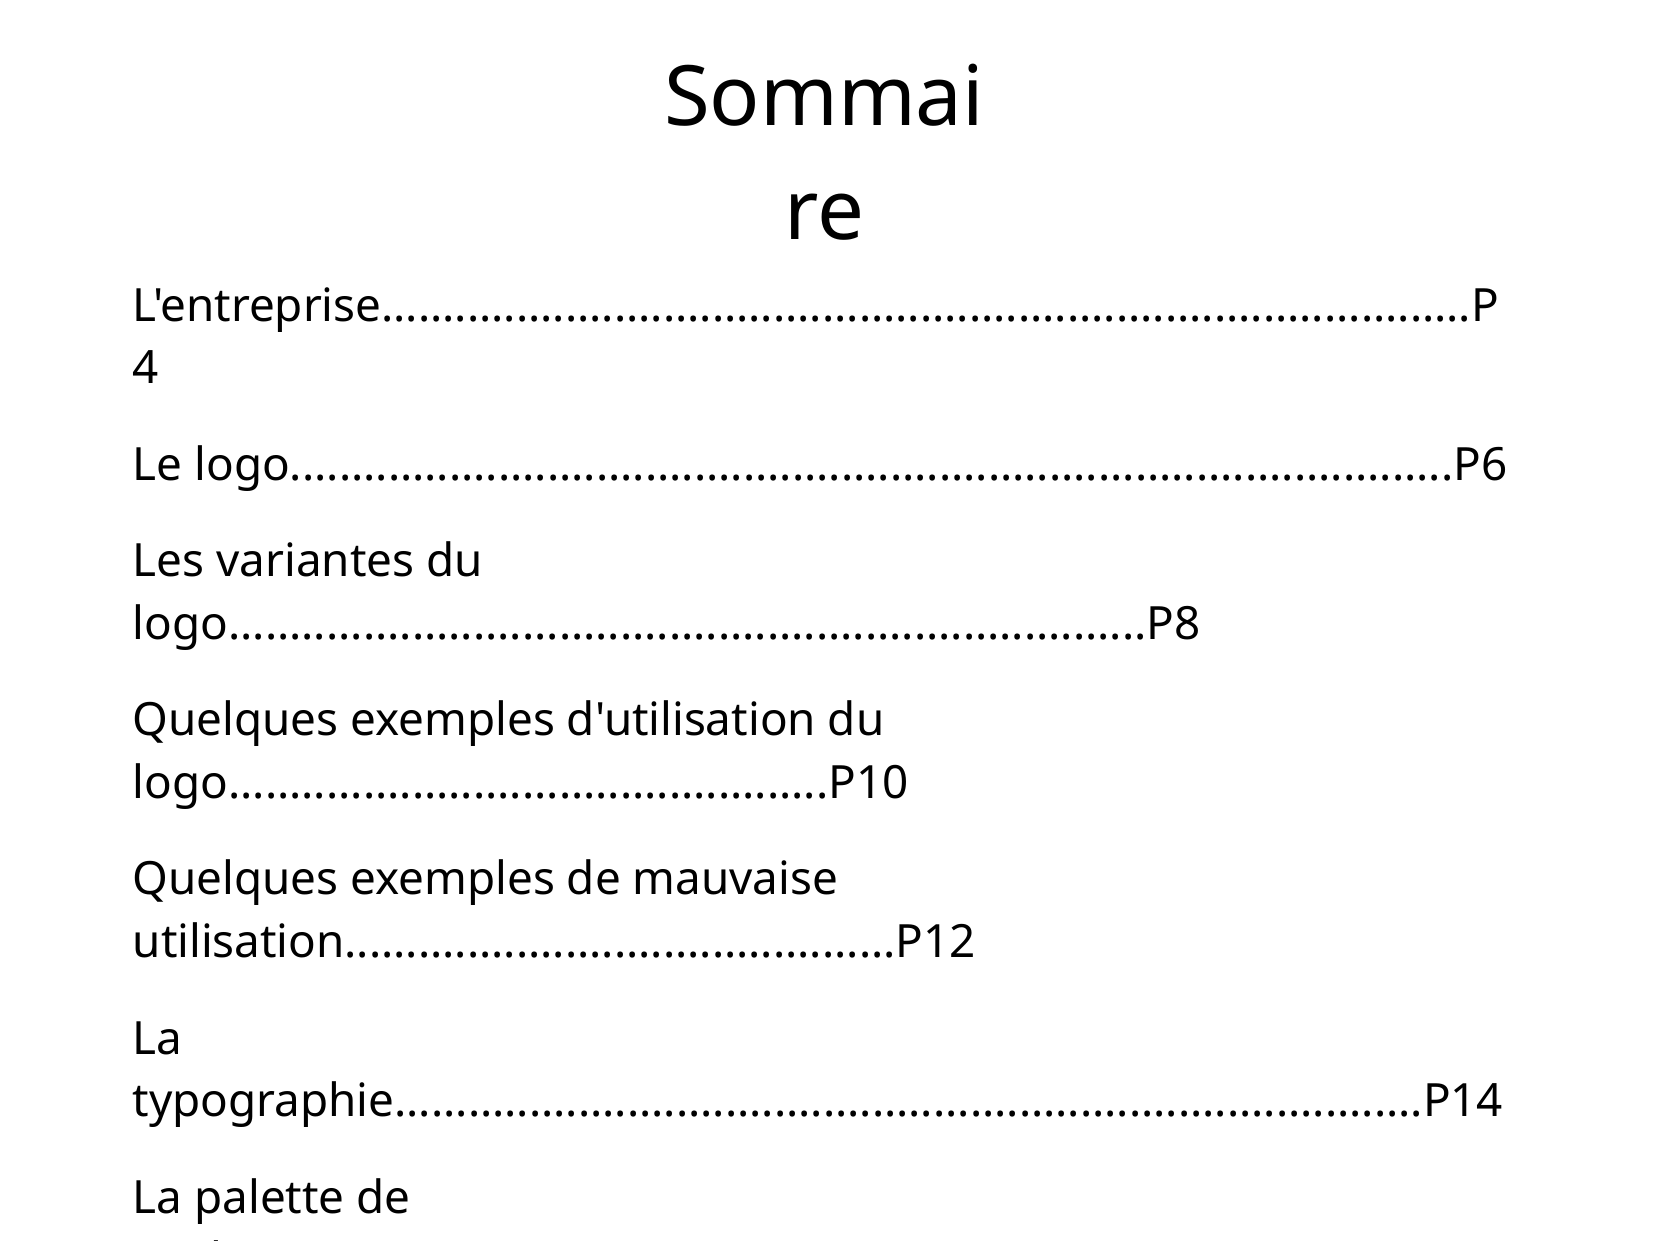

Sommaire
L'entreprise.........................................................................................P4
Le logo...............................................................................................P6
Les variantes du logo...........................................................................P8
Quelques exemples d'utilisation du logo.................................................P10
Quelques exemples de mauvaise utilisation.............................................P12
La typographie....................................................................................P14
La palette de couleur...........................................................................P16
Commentaires....................................................................................P18